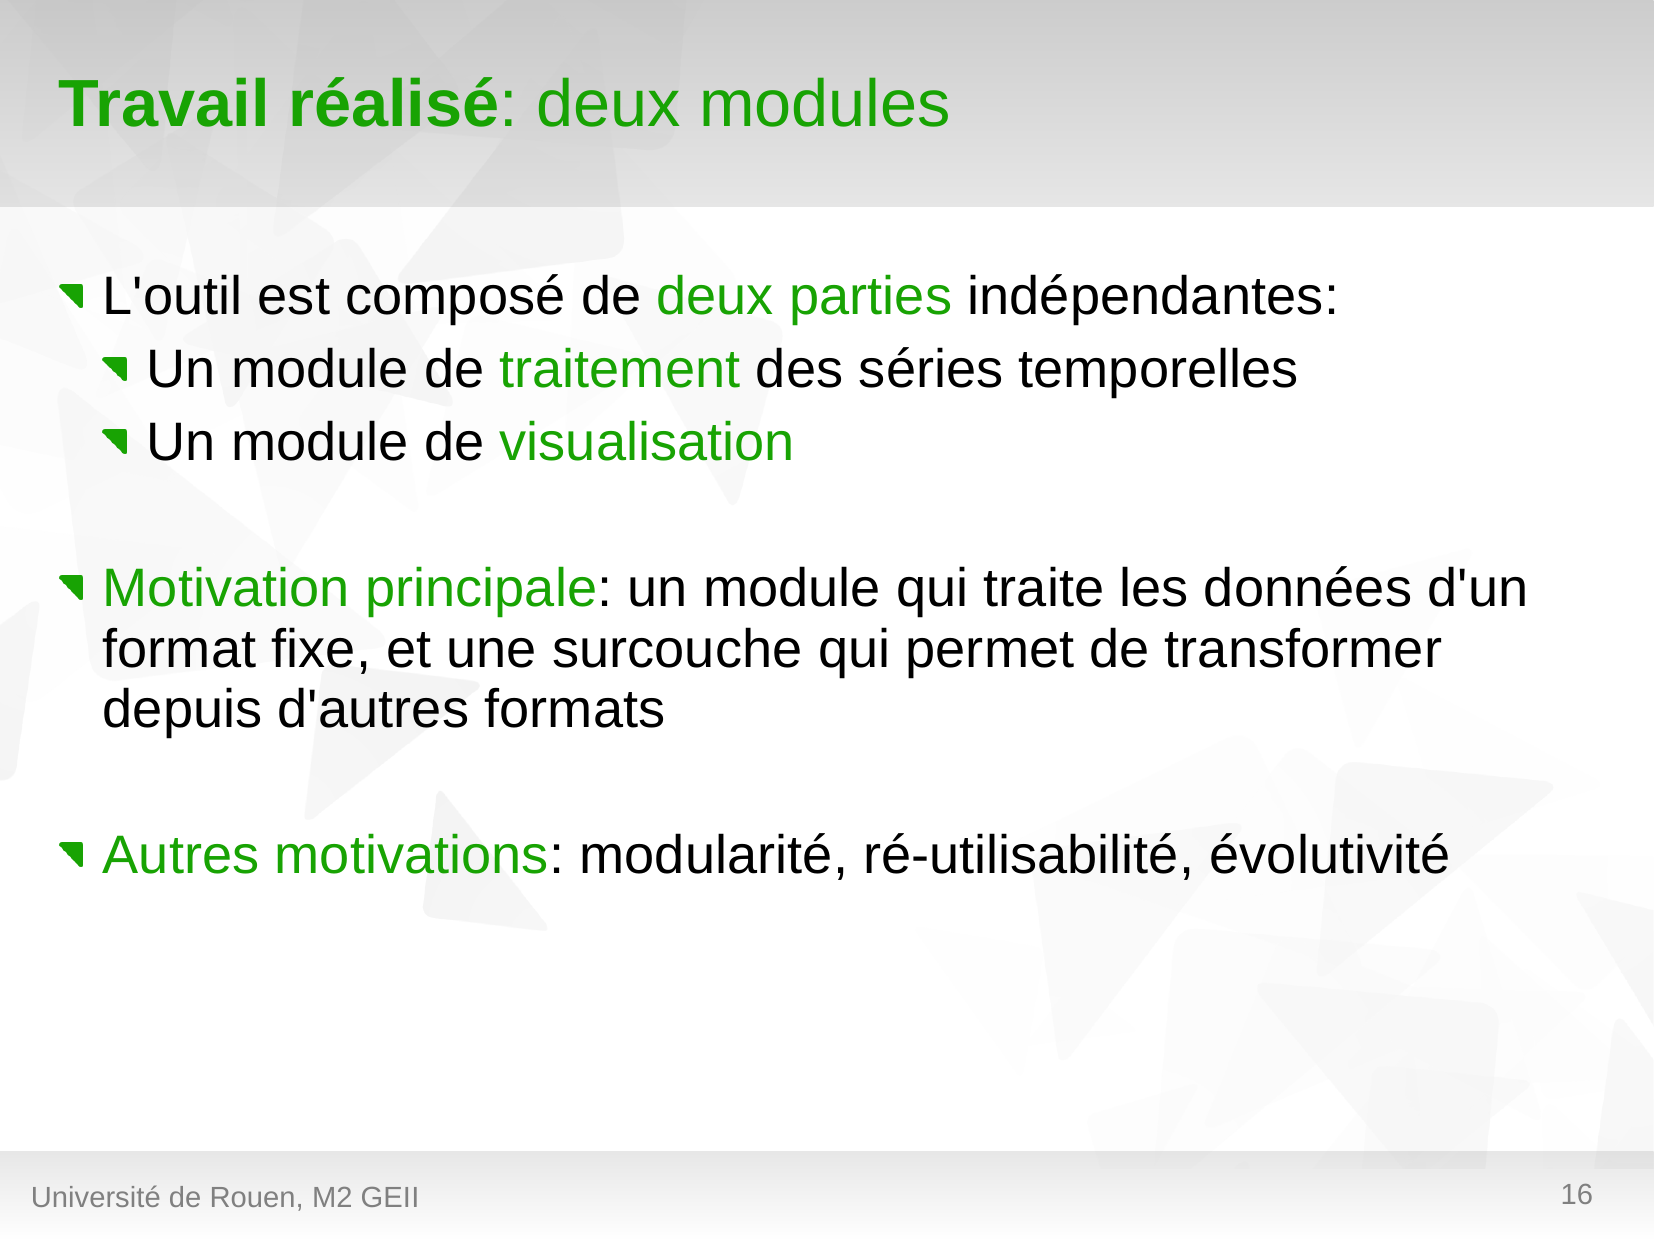

# Travail réalisé: deux modules
L'outil est composé de deux parties indépendantes:
Un module de traitement des séries temporelles
Un module de visualisation
Motivation principale: un module qui traite les données d'un format fixe, et une surcouche qui permet de transformer depuis d'autres formats
Autres motivations: modularité, ré-utilisabilité, évolutivité
16
Université de Rouen, M2 GEII